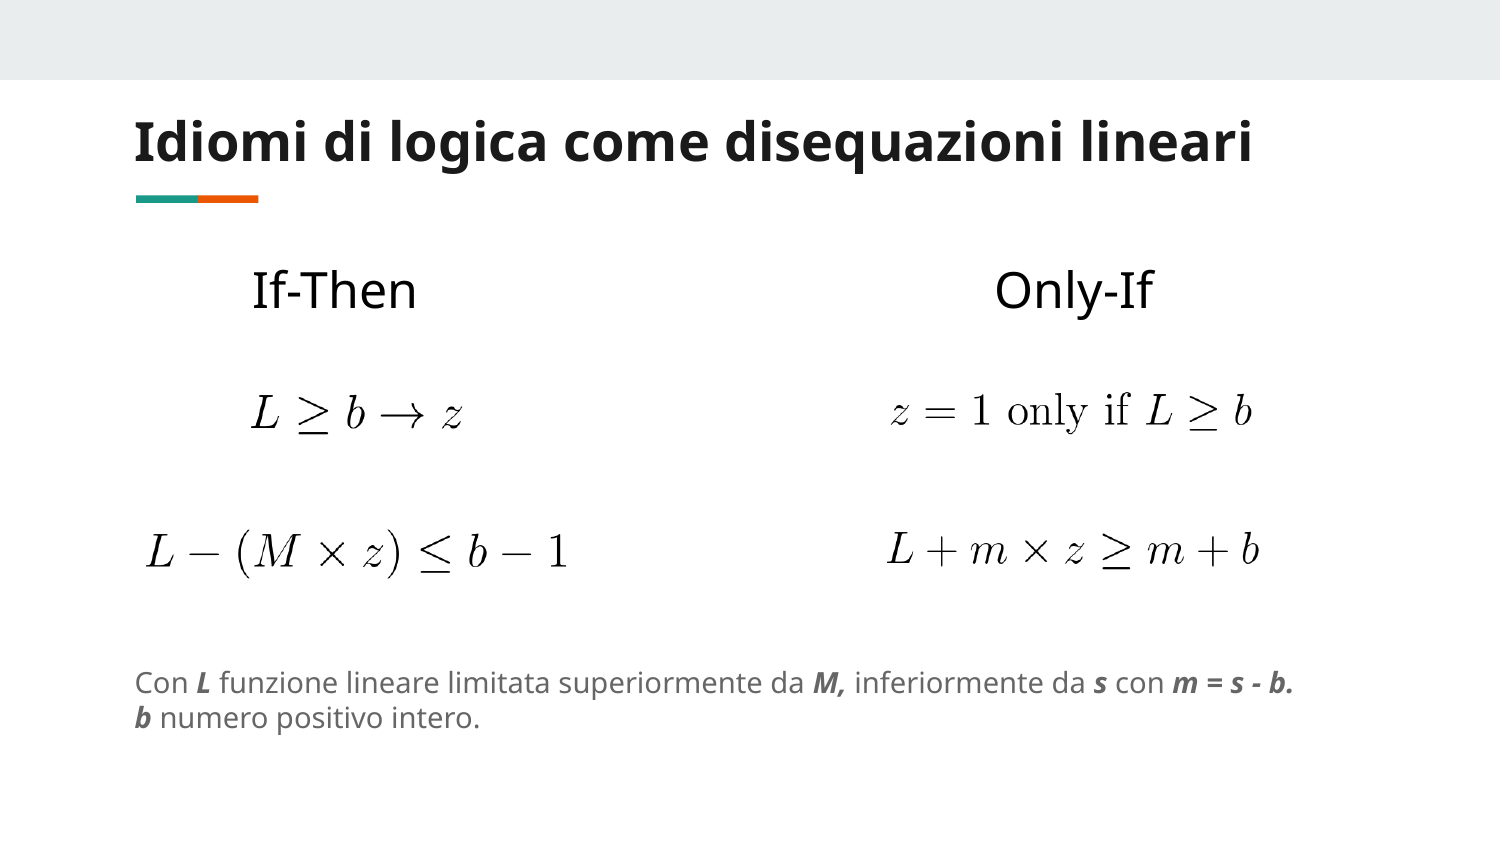

# Idiomi di logica come disequazioni lineari
If-Then
Only-If
Con L funzione lineare limitata superiormente da M, inferiormente da s con m = s - b.
b numero positivo intero.